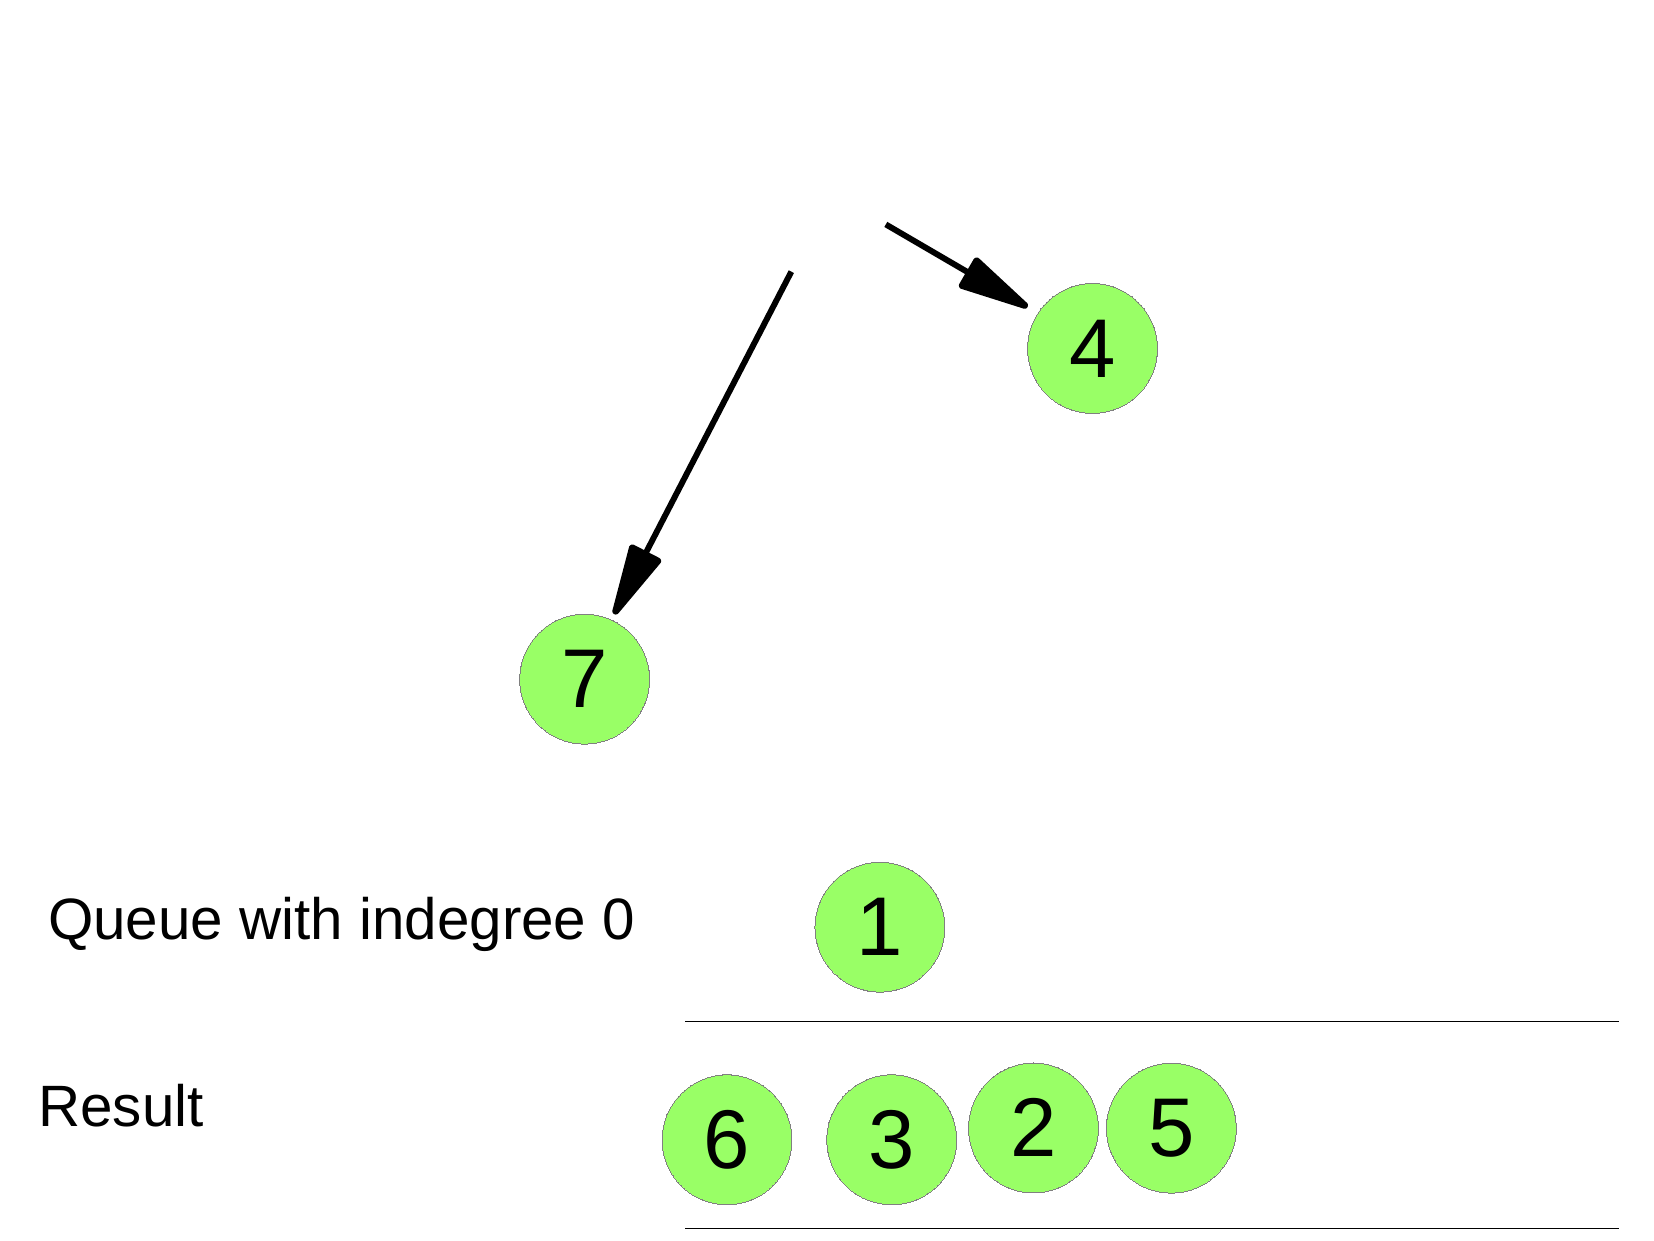

4
7
1
Queue with indegree 0
2
5
Result
6
3